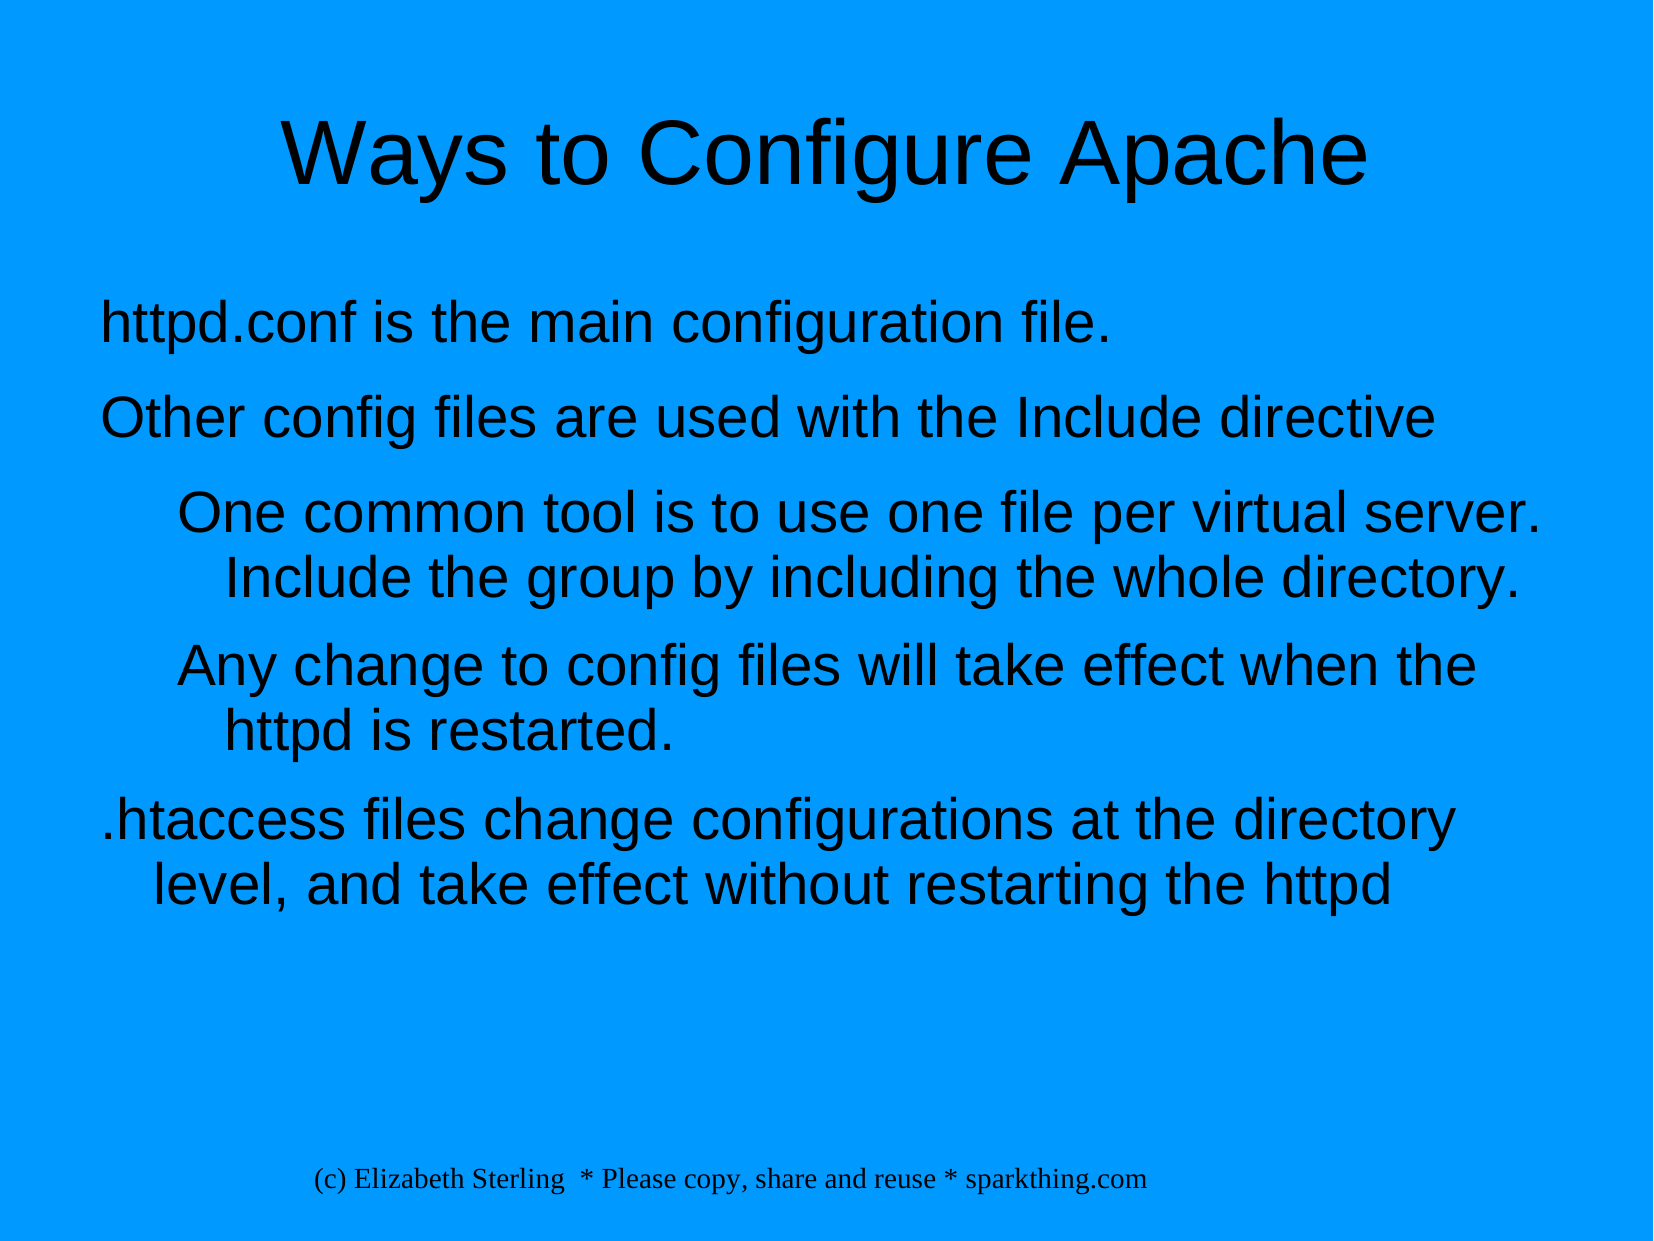

# Ways to Configure Apache
httpd.conf is the main configuration file.
Other config files are used with the Include directive
One common tool is to use one file per virtual server. Include the group by including the whole directory.
Any change to config files will take effect when the httpd is restarted.
.htaccess files change configurations at the directory level, and take effect without restarting the httpd
(c) Elizabeth Sterling * Please copy, share and reuse * sparkthing.com